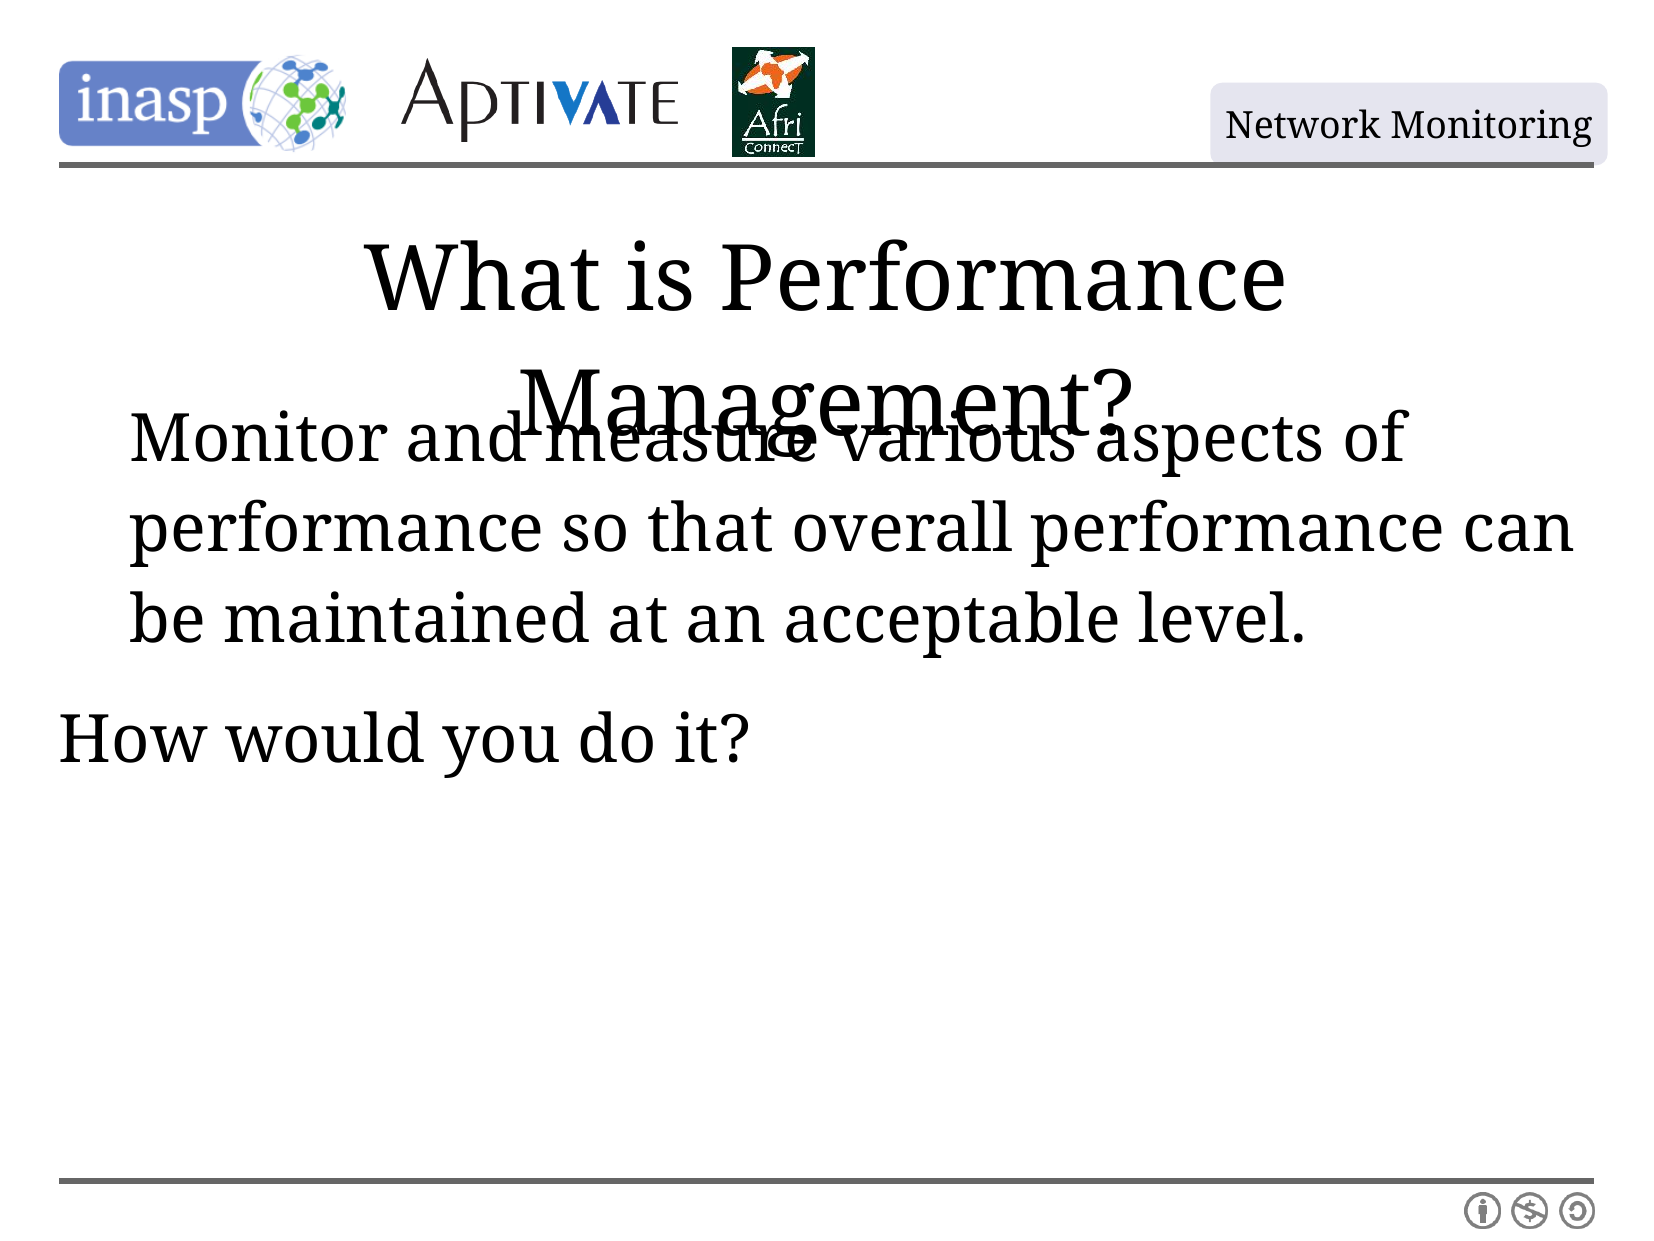

# What is Performance Management?
Monitor and measure various aspects of performance so that overall performance can be maintained at an acceptable level.
How would you do it?